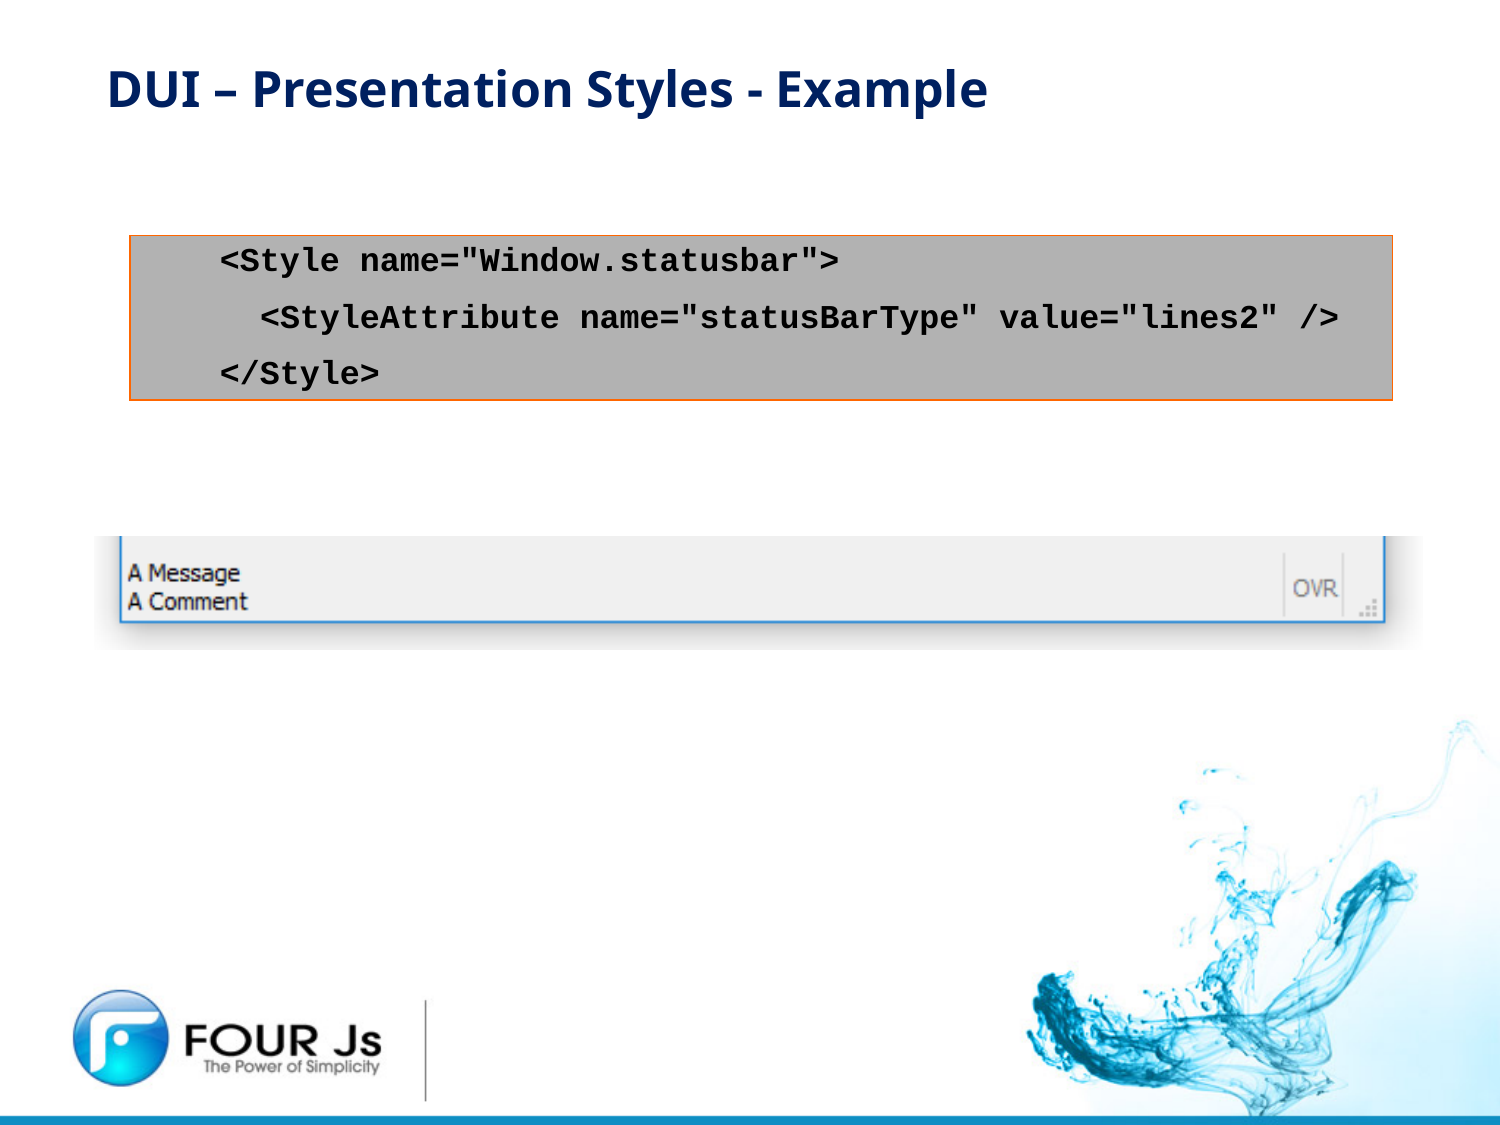

# DUI – Presentation Styles - Example
<Style name="Window.statusbar">
 <StyleAttribute name="statusBarType" value="lines2" />
</Style>